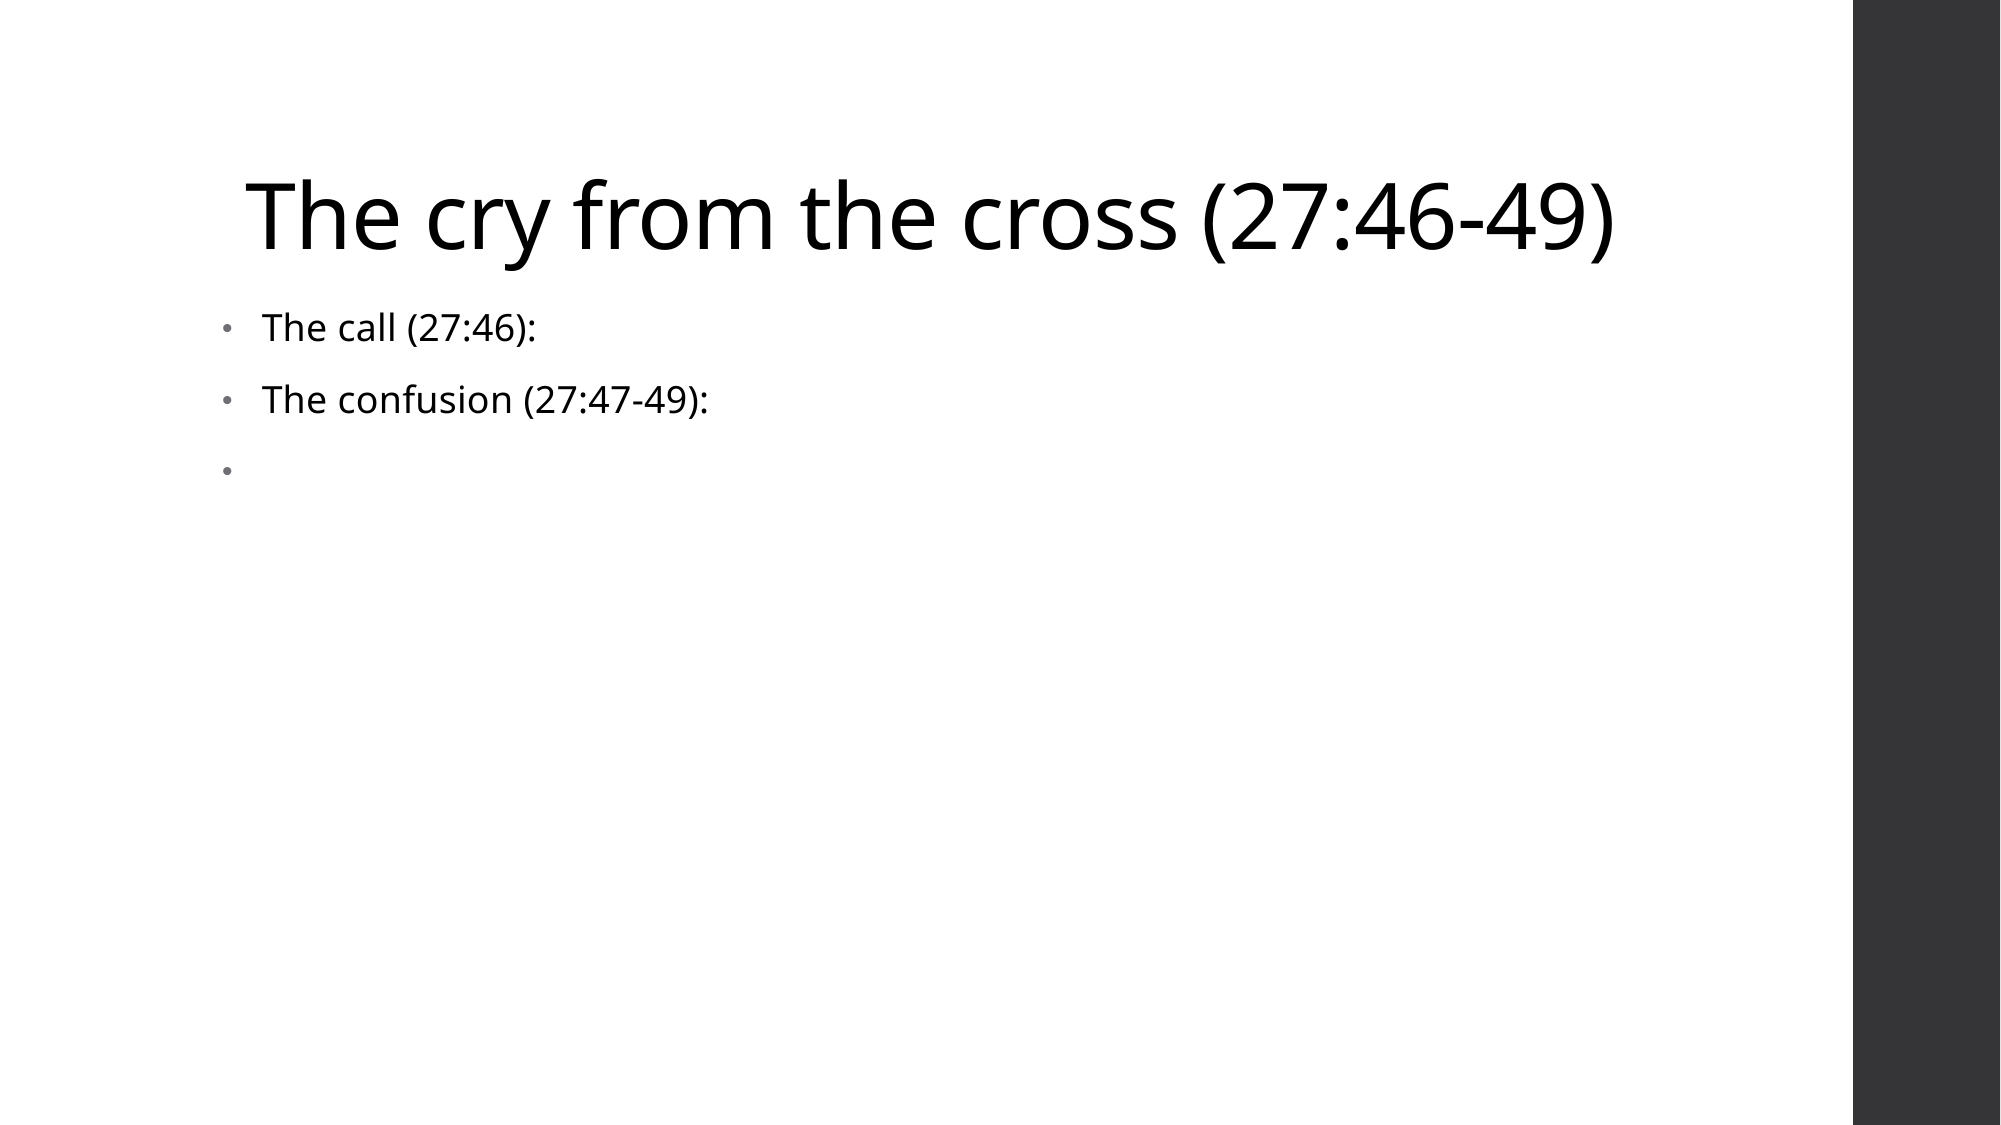

# The cry from the cross (27:46-49)
 The call (27:46):
 The confusion (27:47-49):